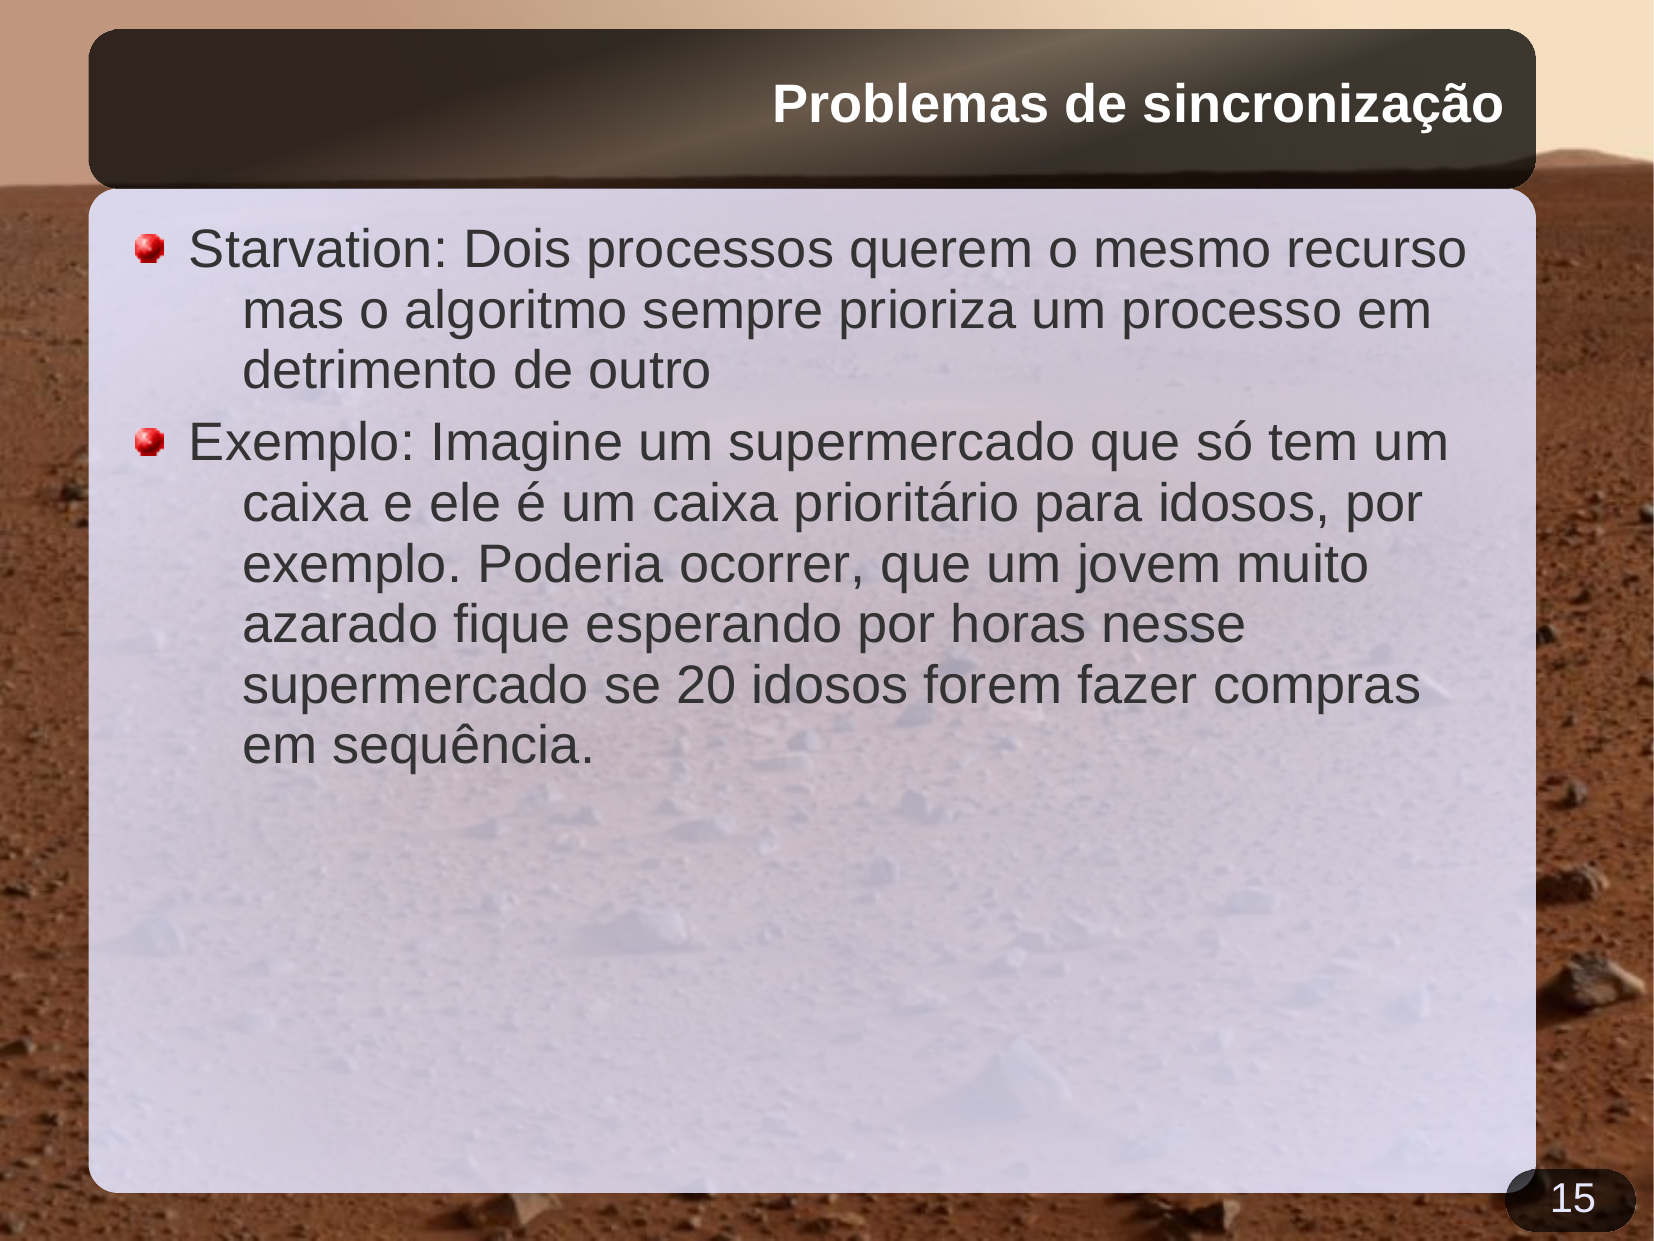

# Problemas de sincronização
Starvation: Dois processos querem o mesmo recurso mas o algoritmo sempre prioriza um processo em detrimento de outro
Exemplo: Imagine um supermercado que só tem um caixa e ele é um caixa prioritário para idosos, por exemplo. Poderia ocorrer, que um jovem muito azarado fique esperando por horas nesse supermercado se 20 idosos forem fazer compras em sequência.